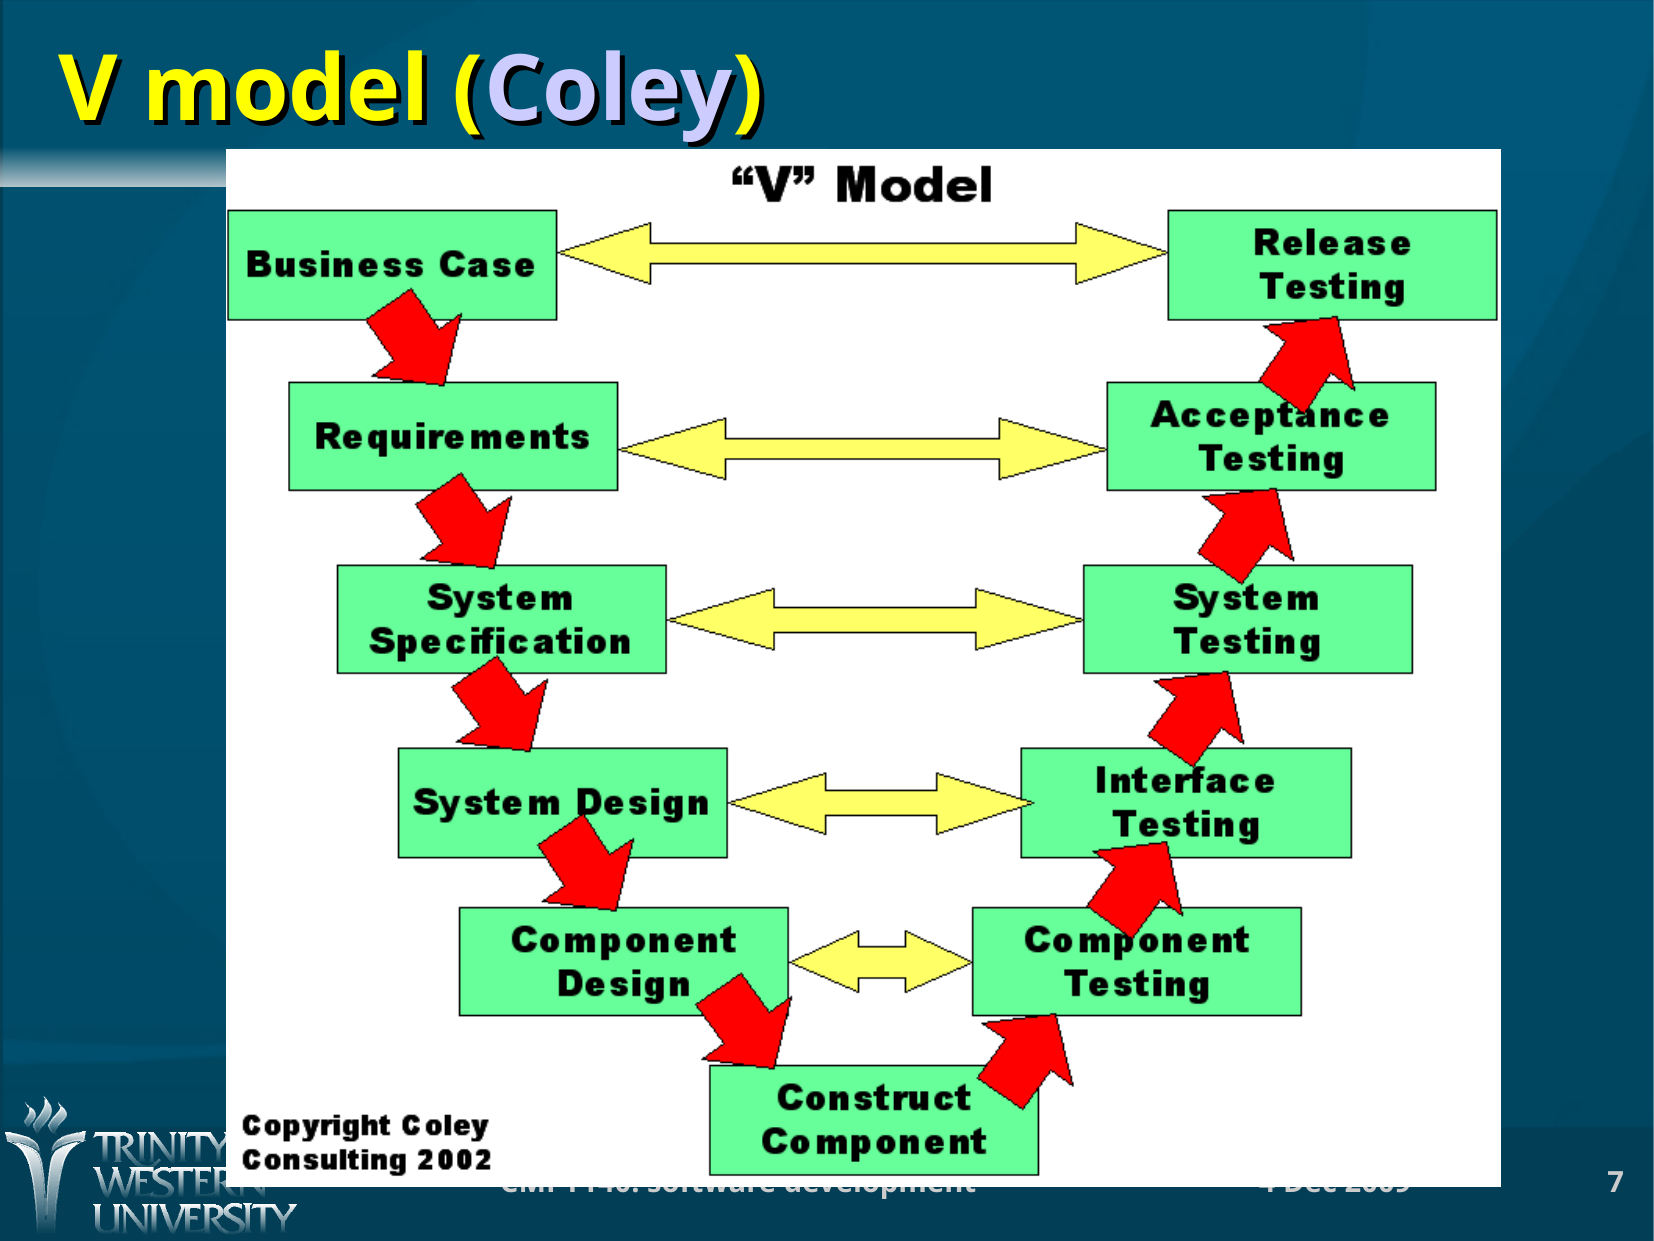

# V model (Coley)
CMPT140: software development
4 Dec 2009
7